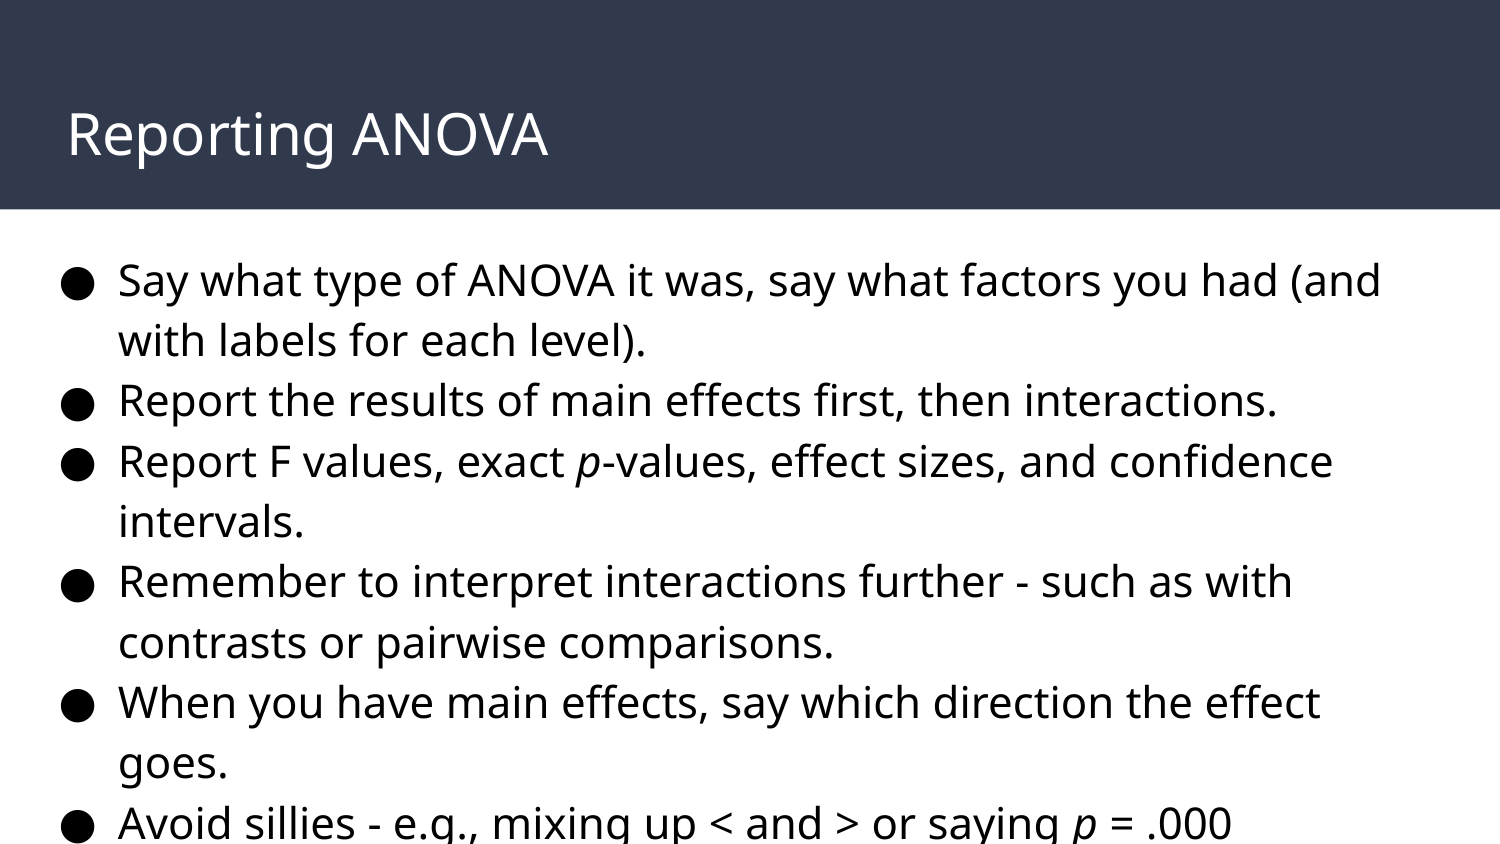

# Reporting ANOVA
Say what type of ANOVA it was, say what factors you had (and with labels for each level).
Report the results of main effects first, then interactions.
Report F values, exact p-values, effect sizes, and confidence intervals.
Remember to interpret interactions further - such as with contrasts or pairwise comparisons.
When you have main effects, say which direction the effect goes.
Avoid sillies - e.g., mixing up < and > or saying p = .000